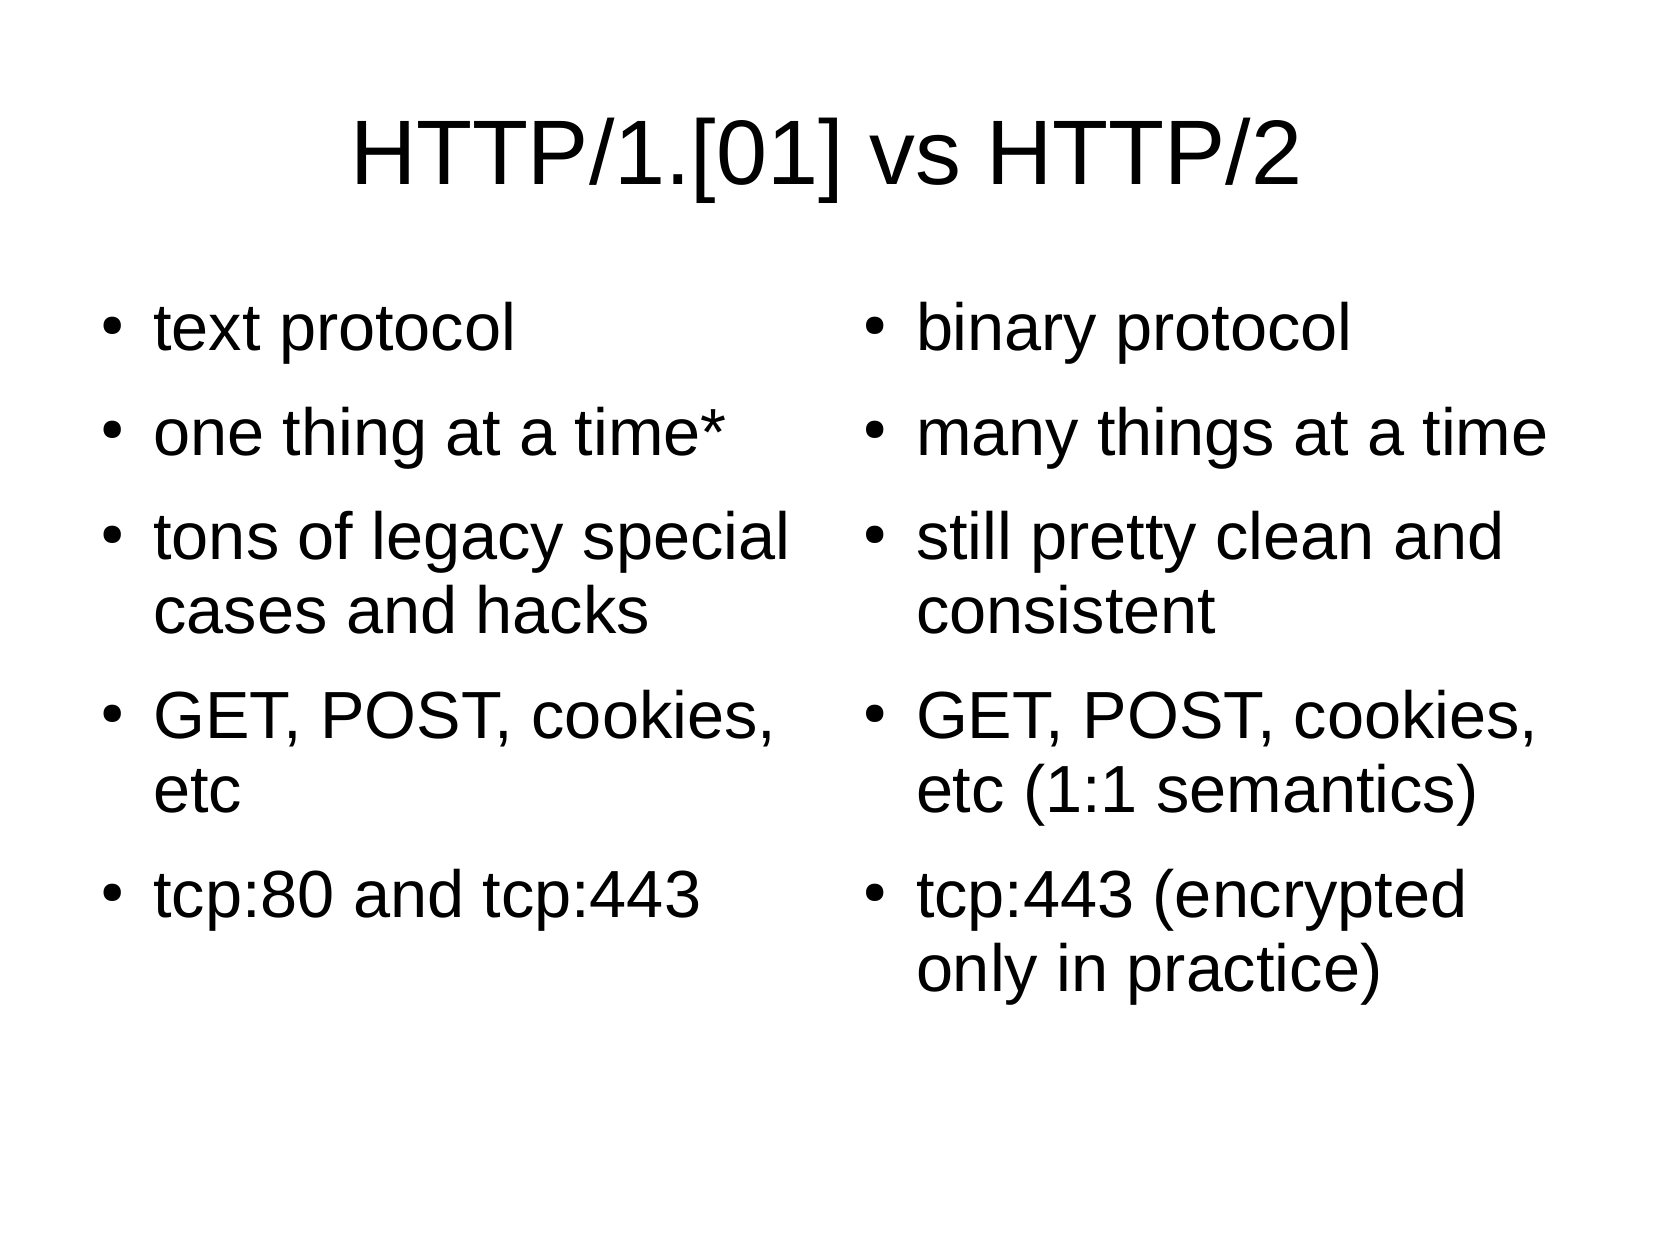

# HTTP/1.[01] vs HTTP/2
text protocol
one thing at a time*
tons of legacy special cases and hacks
GET, POST, cookies, etc
tcp:80 and tcp:443
binary protocol
many things at a time
still pretty clean and consistent
GET, POST, cookies, etc (1:1 semantics)
tcp:443 (encrypted only in practice)